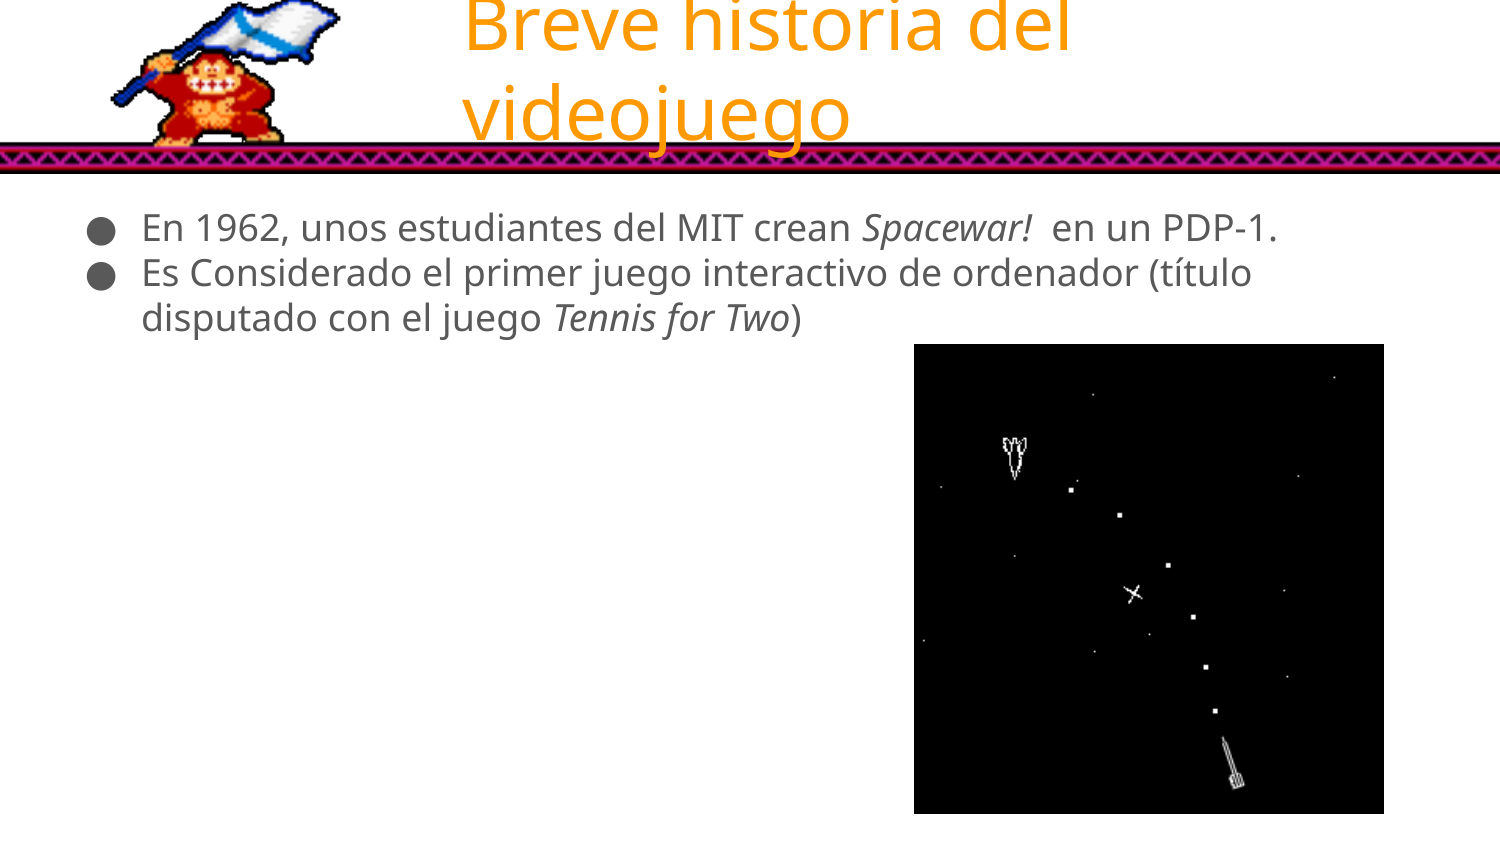

# Breve historia del videojuego
En 1962, unos estudiantes del MIT crean Spacewar! en un PDP-1.
Es Considerado el primer juego interactivo de ordenador (título disputado con el juego Tennis for Two)